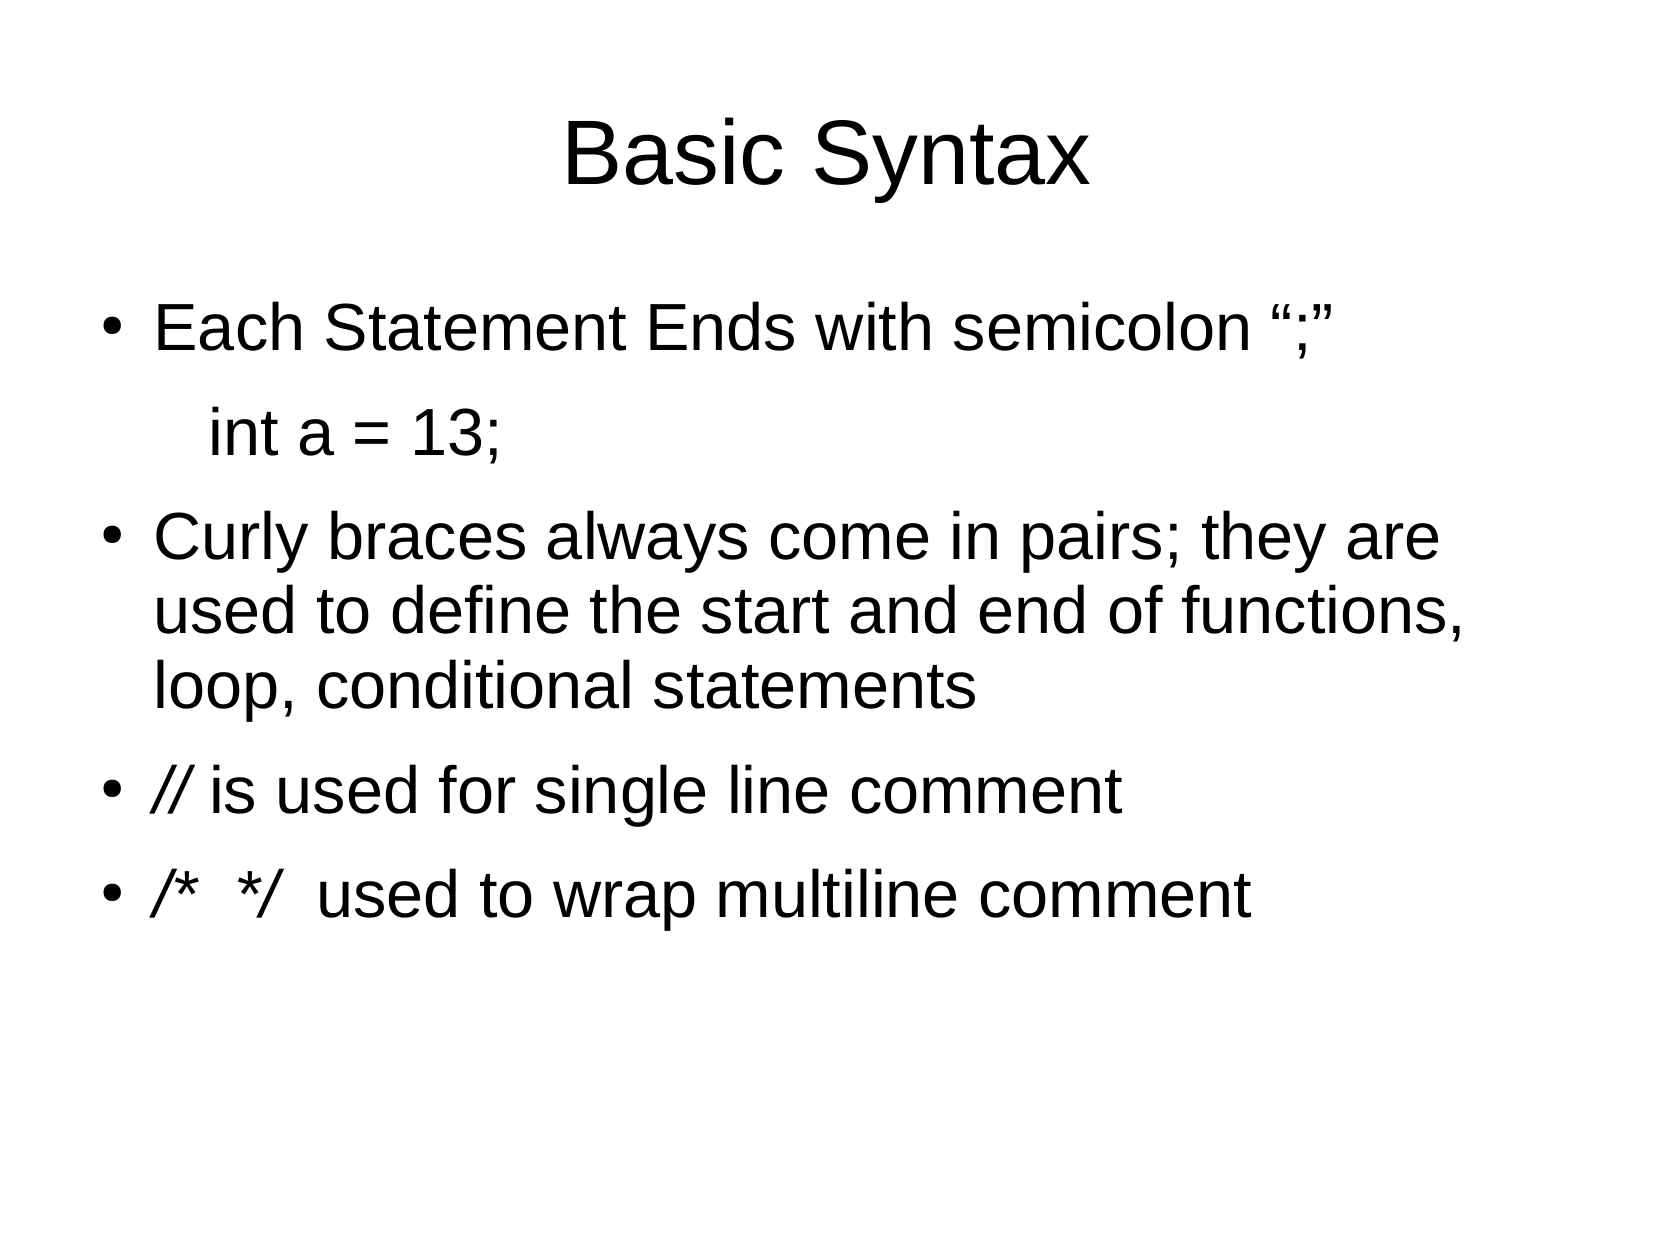

# Basic Syntax
Each Statement Ends with semicolon “;”
 int a = 13;
Curly braces always come in pairs; they are used to define the start and end of functions, loop, conditional statements
// is used for single line comment
/* */ used to wrap multiline comment